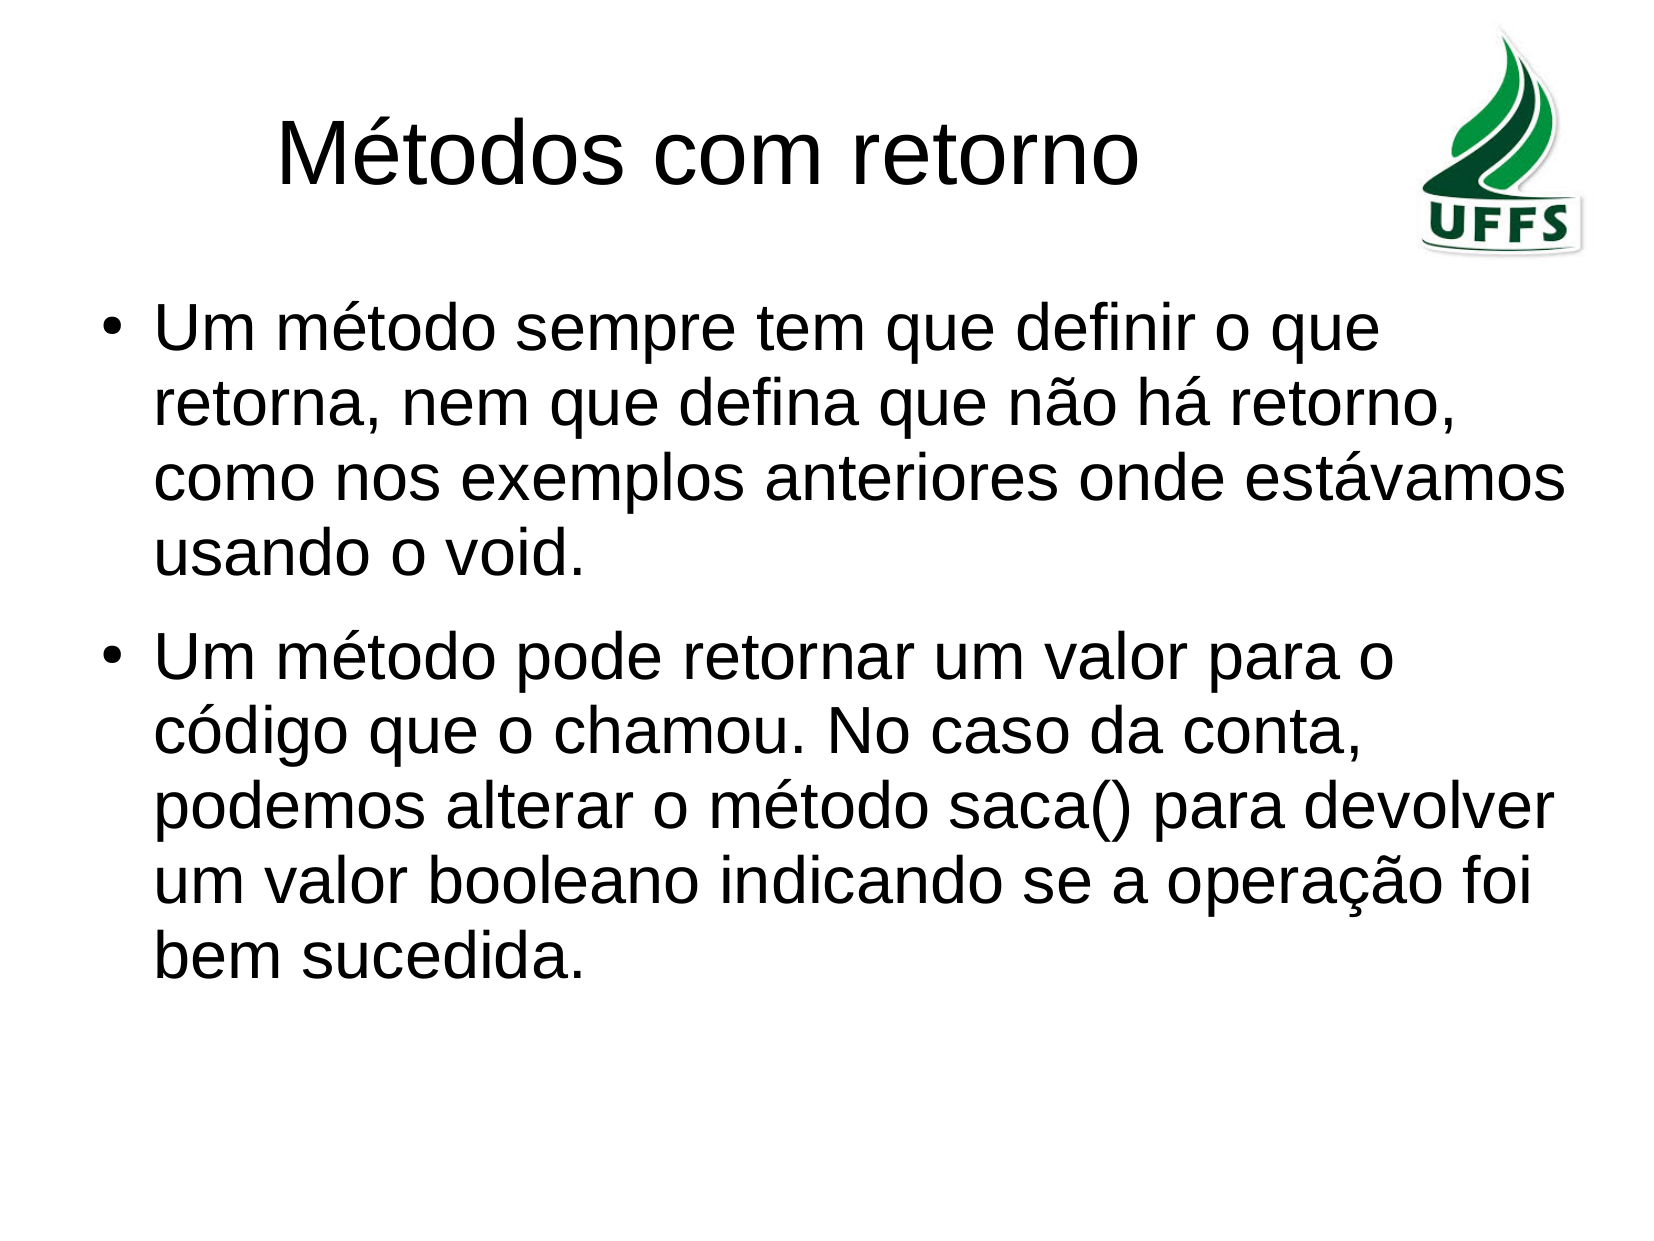

# Métodos com retorno
Um método sempre tem que definir o que retorna, nem que defina que não há retorno, como nos exemplos anteriores onde estávamos usando o void.
Um método pode retornar um valor para o código que o chamou. No caso da conta, podemos alterar o método saca() para devolver um valor booleano indicando se a operação foi bem sucedida.